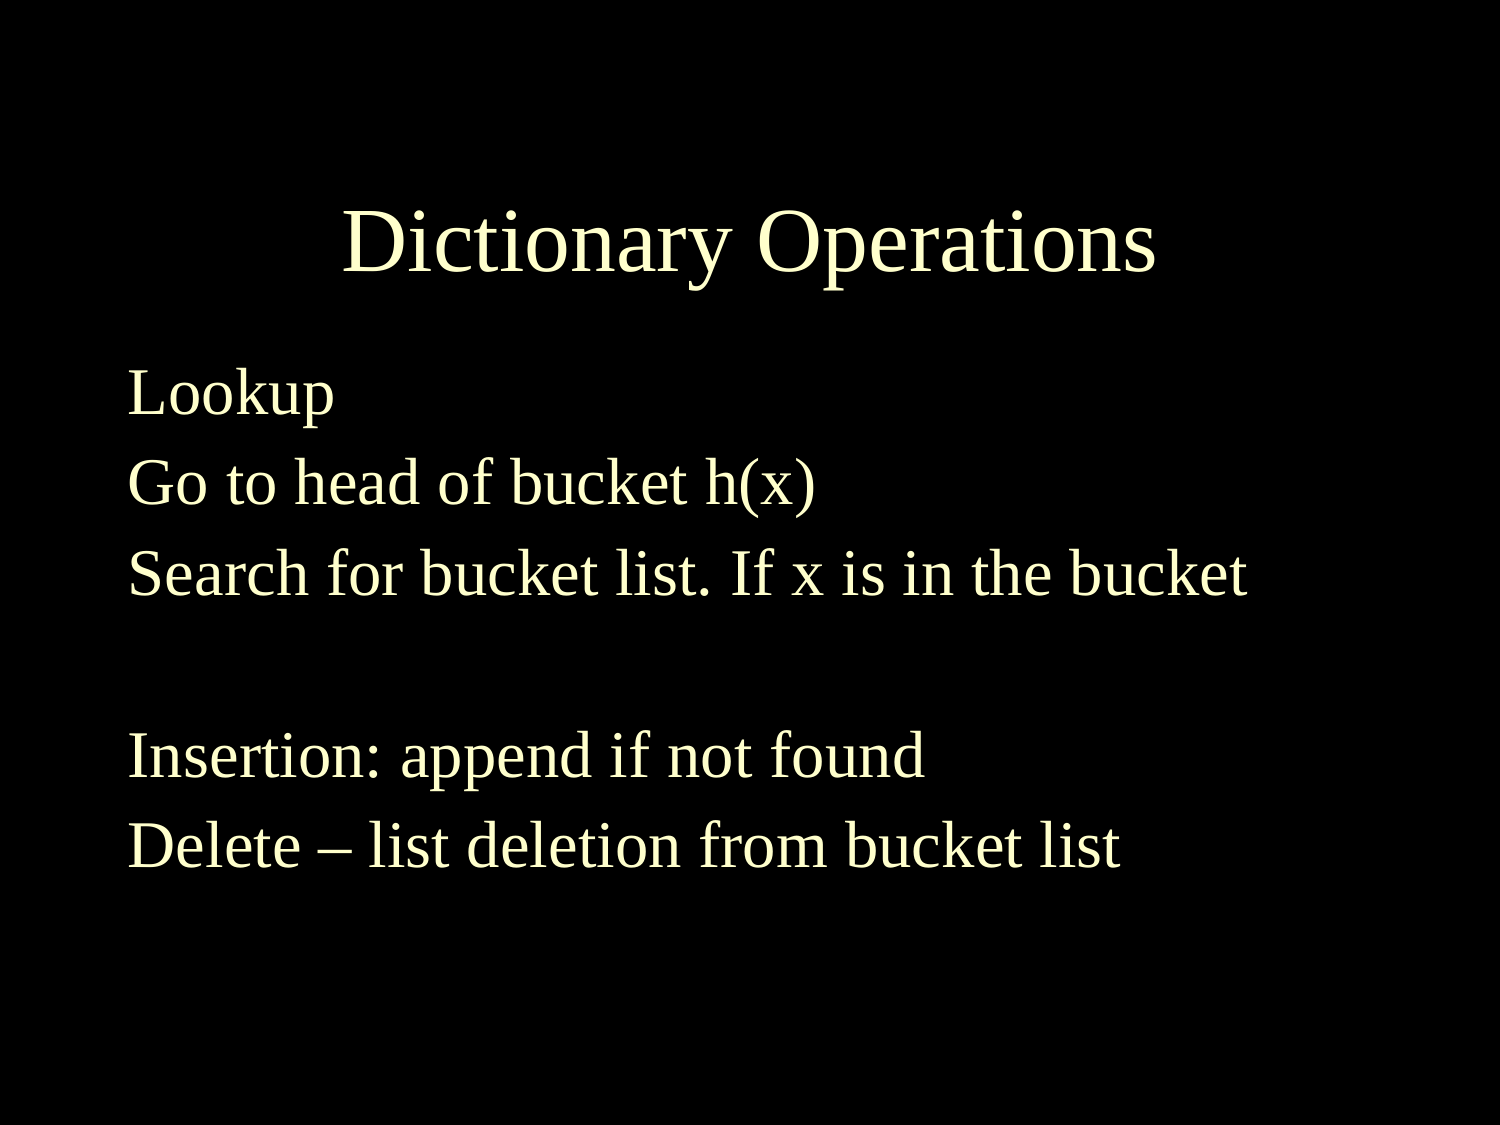

# Dictionary Operations
Lookup
Go to head of bucket h(x)
Search for bucket list. If x is in the bucket
Insertion: append if not found
Delete – list deletion from bucket list